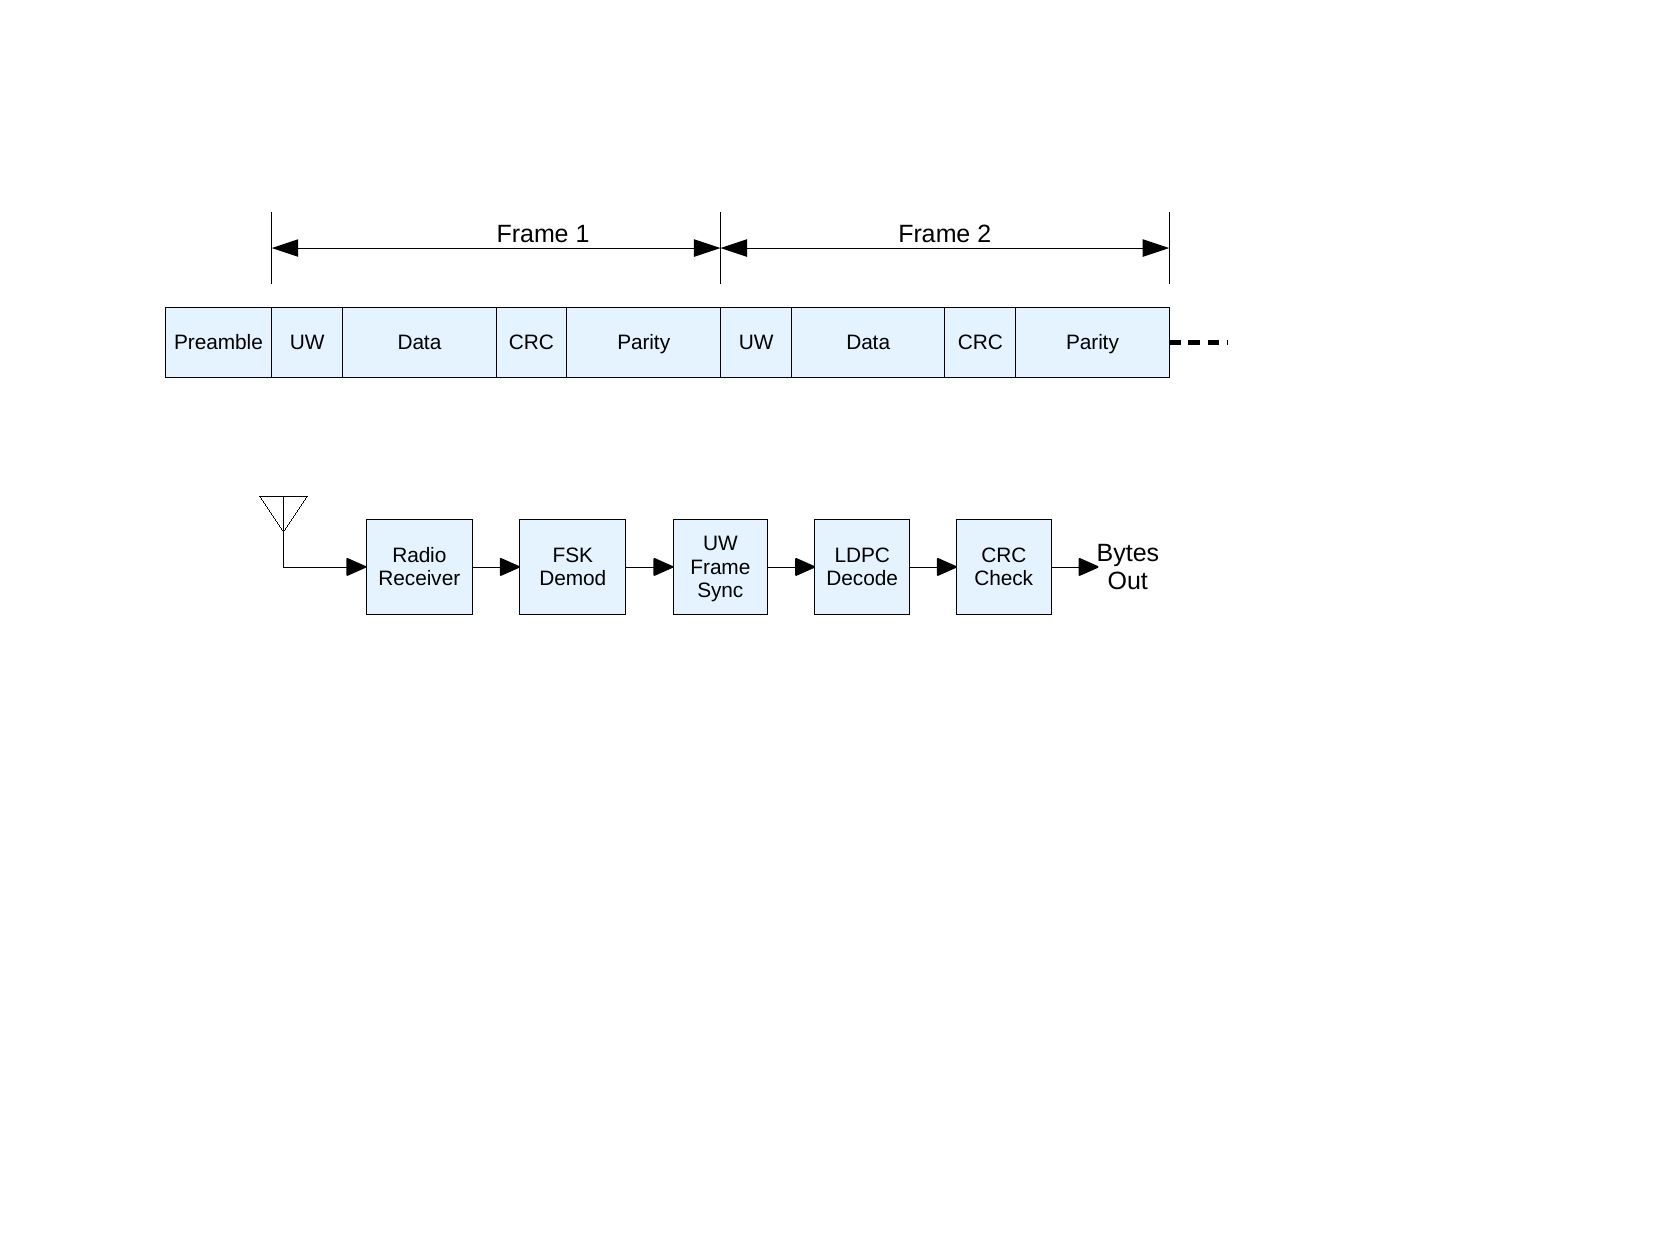

Frame 1
Frame 2
Preamble
UW
Data
CRC
Parity
UW
Data
CRC
Parity
Radio
Receiver
FSK
Demod
UW
Frame
Sync
LDPC
Decode
CRC
Check
Bytes
Out